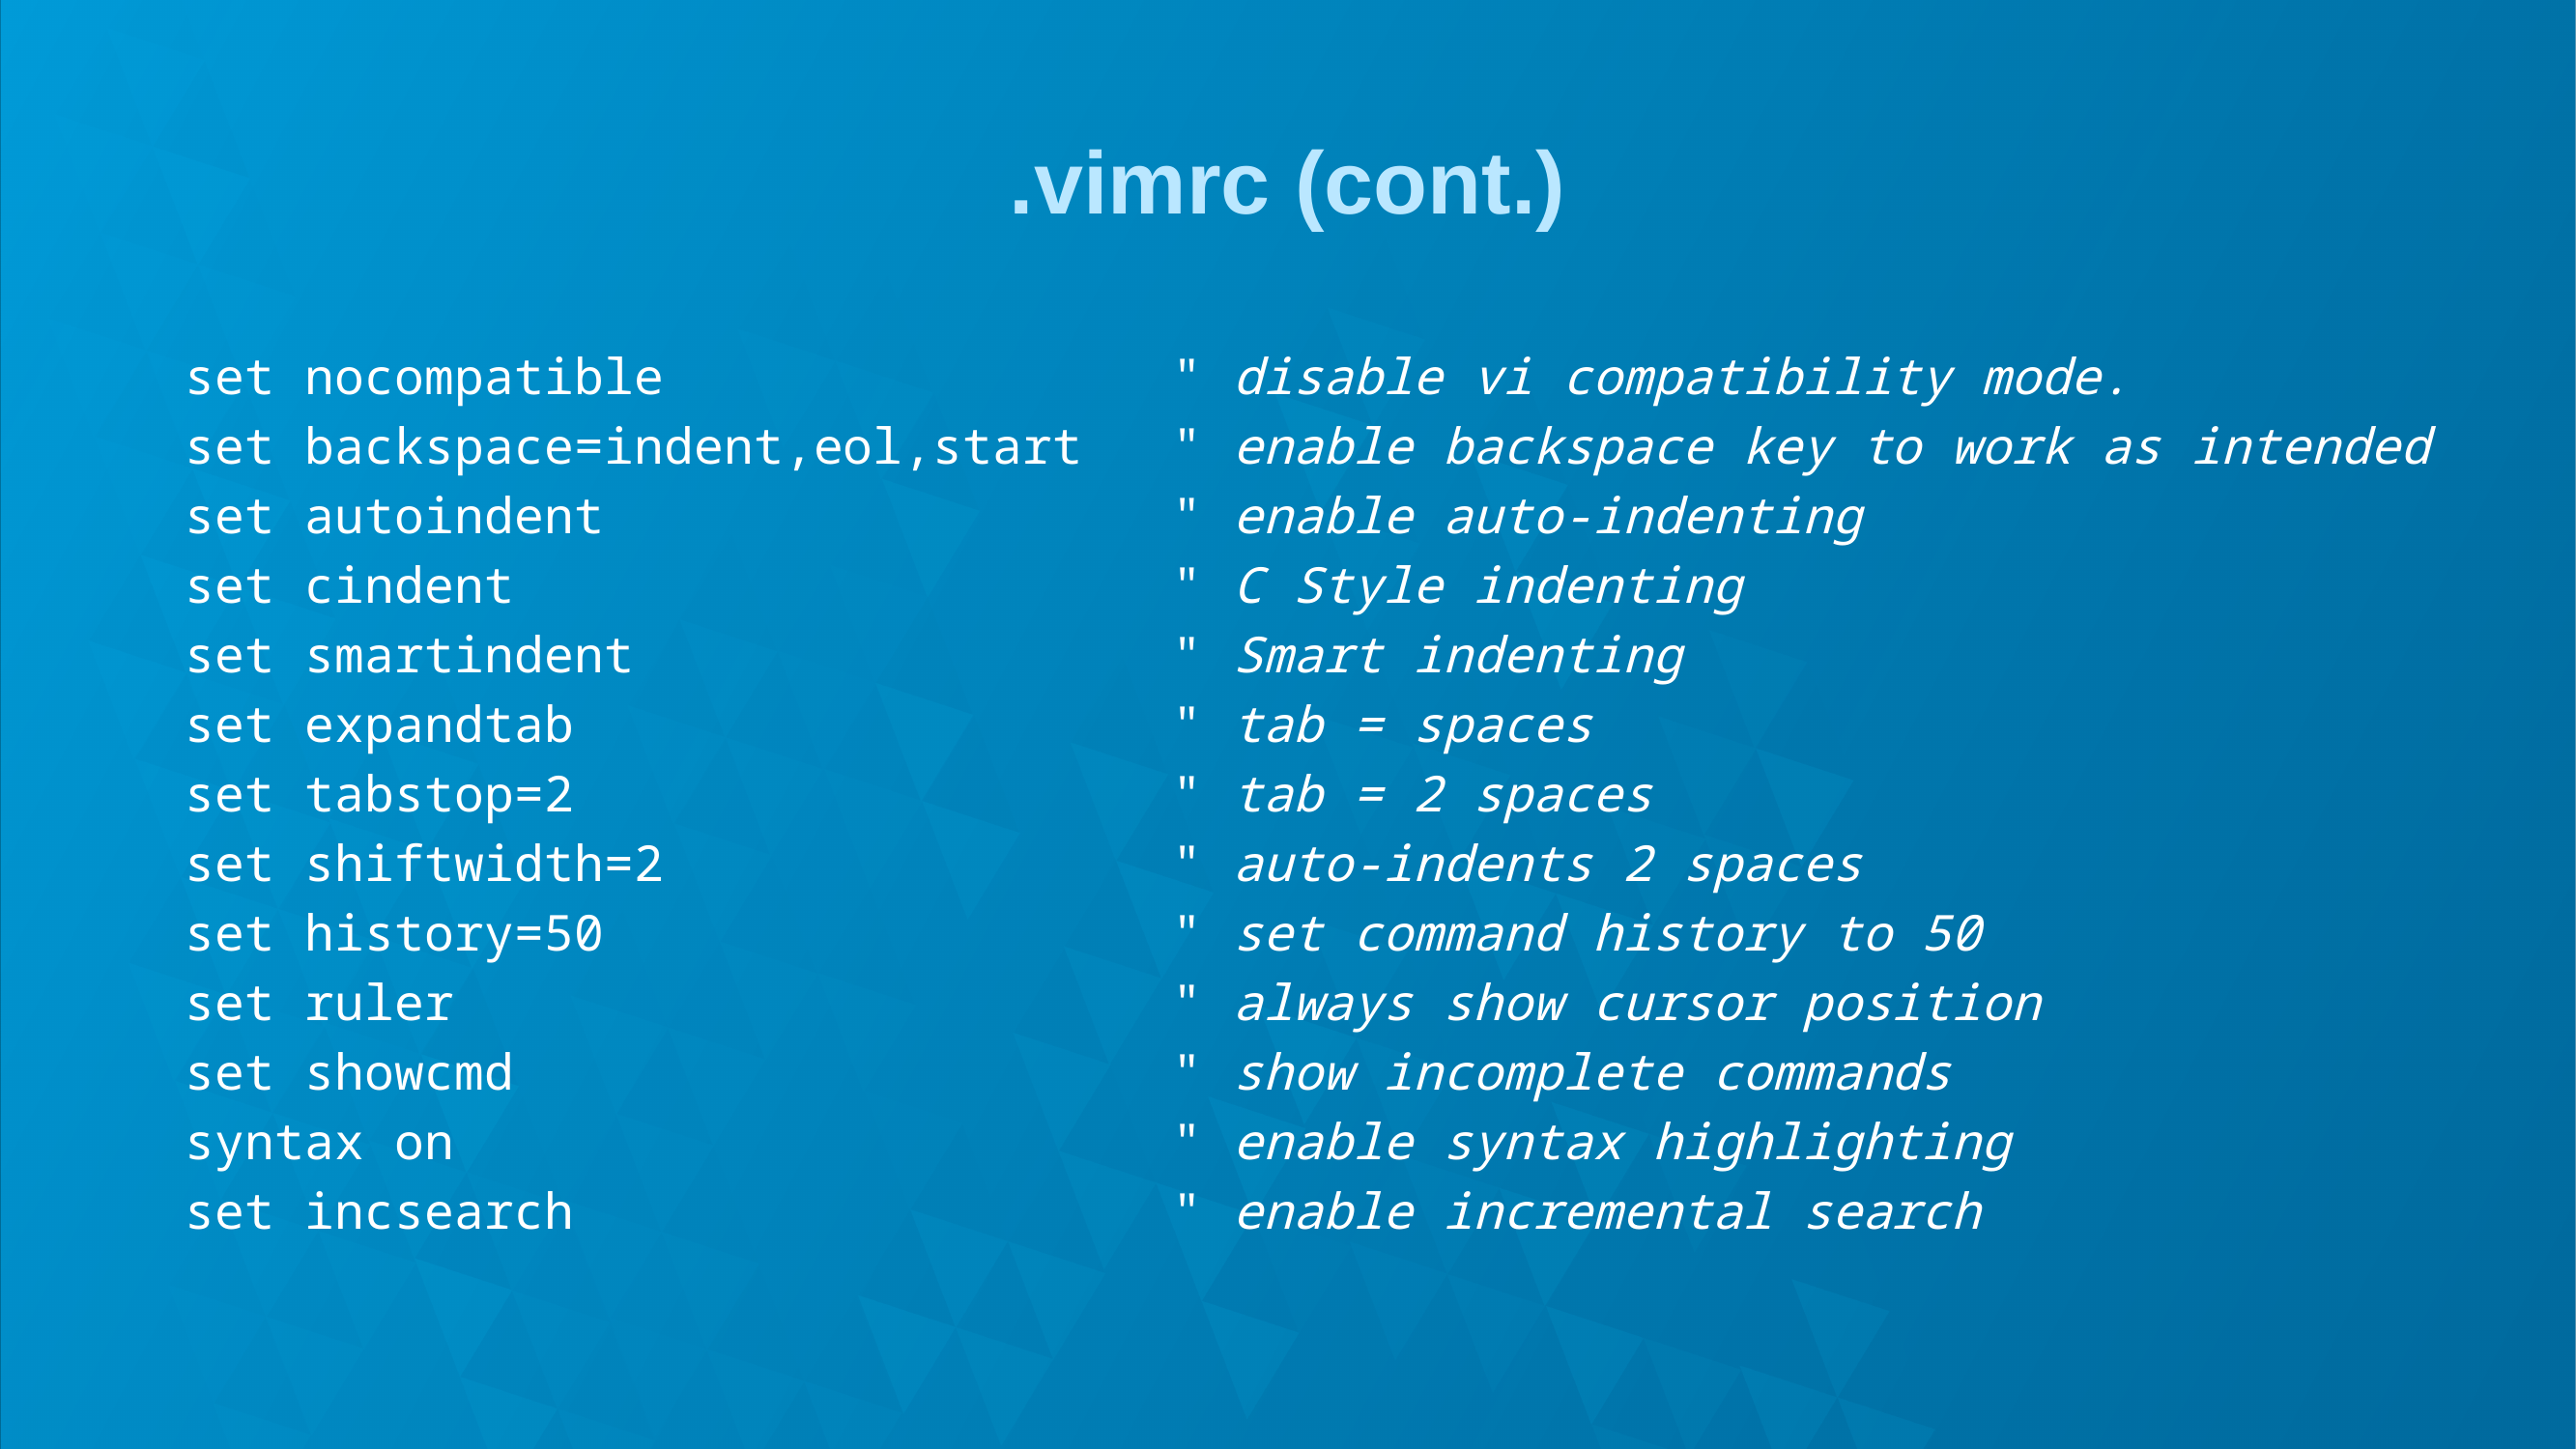

# .vimrc (cont.)
set nocompatible " disable vi compatibility mode.
set backspace=indent,eol,start " enable backspace key to work as intended
set autoindent " enable auto-indenting
set cindent " C Style indenting
set smartindent " Smart indenting
set expandtab " tab = spaces
set tabstop=2 " tab = 2 spaces
set shiftwidth=2 " auto-indents 2 spaces
set history=50 " set command history to 50
set ruler " always show cursor position
set showcmd " show incomplete commands
syntax on " enable syntax highlighting
set incsearch " enable incremental search